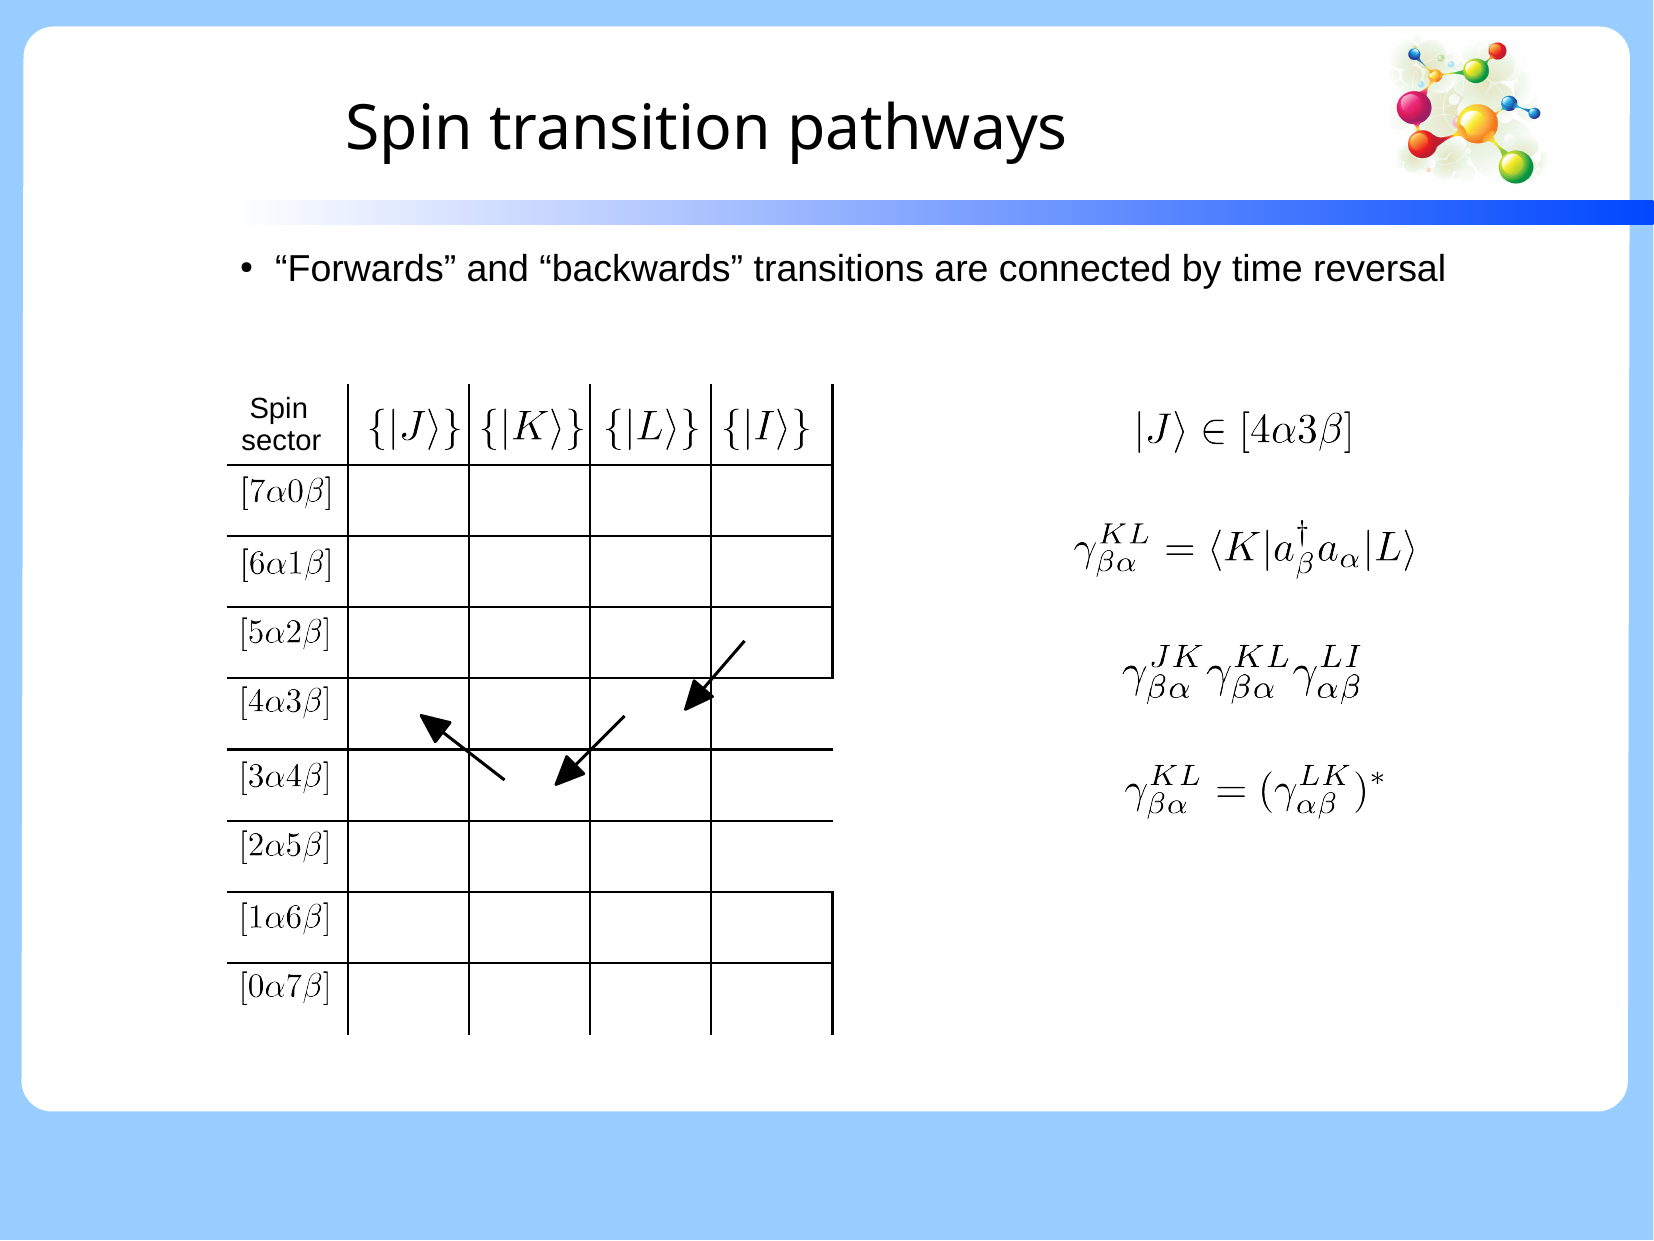

# Spin transition pathways
“Forwards” and “backwards” transitions are connected by time reversal
| Spin sector | | | | |
| --- | --- | --- | --- | --- |
| | | | | |
| | | | | |
| | | | | |
| | | | | |
| | | | | |
| | | | | |
| | | | | |
| | | | | |